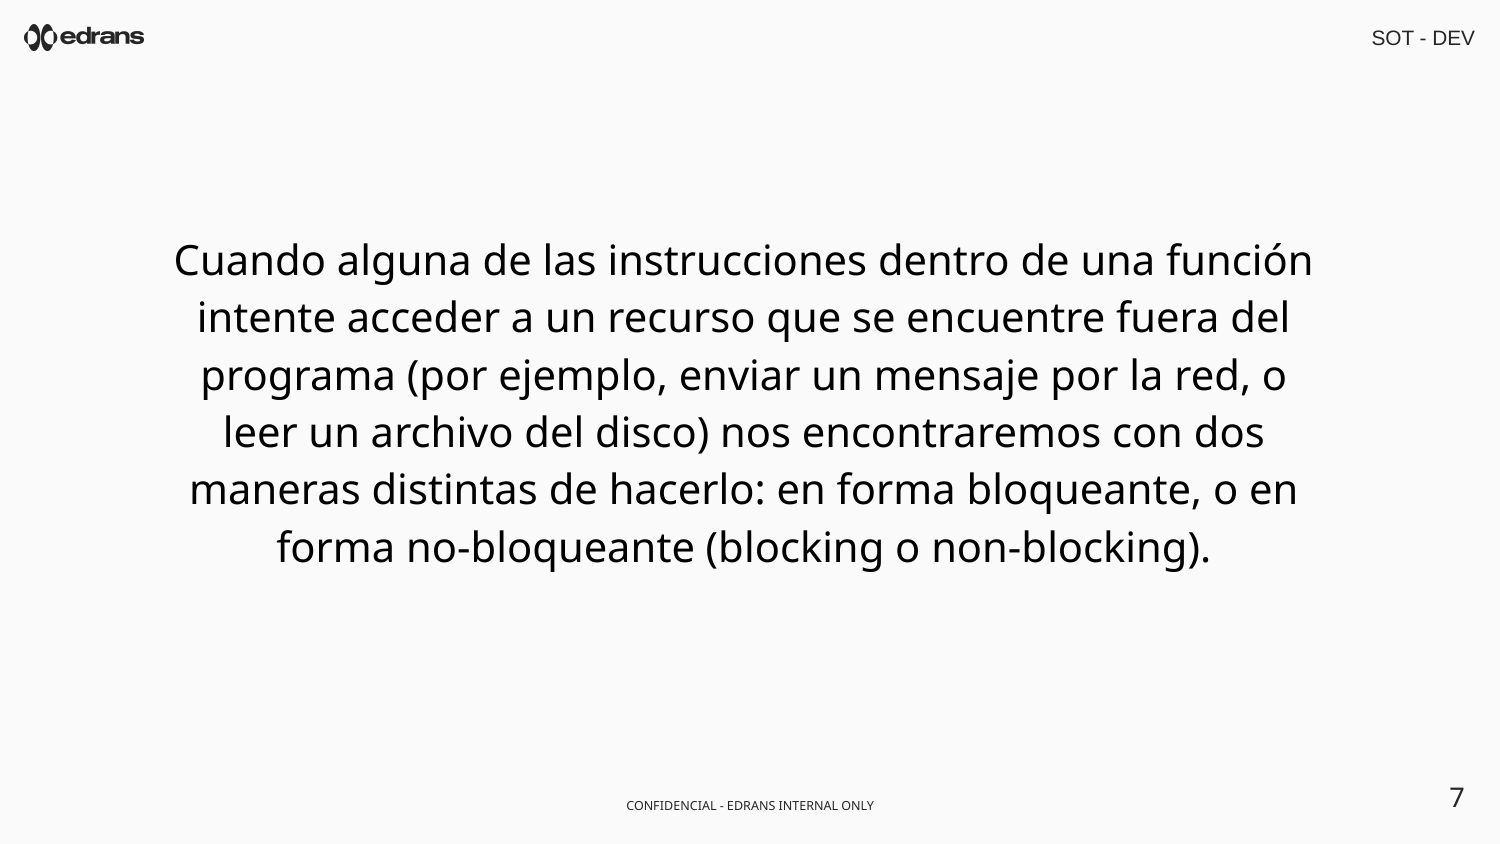

SOT - DEV
Cuando alguna de las instrucciones dentro de una función intente acceder a un recurso que se encuentre fuera del programa (por ejemplo, enviar un mensaje por la red, o leer un archivo del disco) nos encontraremos con dos maneras distintas de hacerlo: en forma bloqueante, o en forma no-bloqueante (blocking o non-blocking).
CONFIDENCIAL - EDRANS INTERNAL ONLY